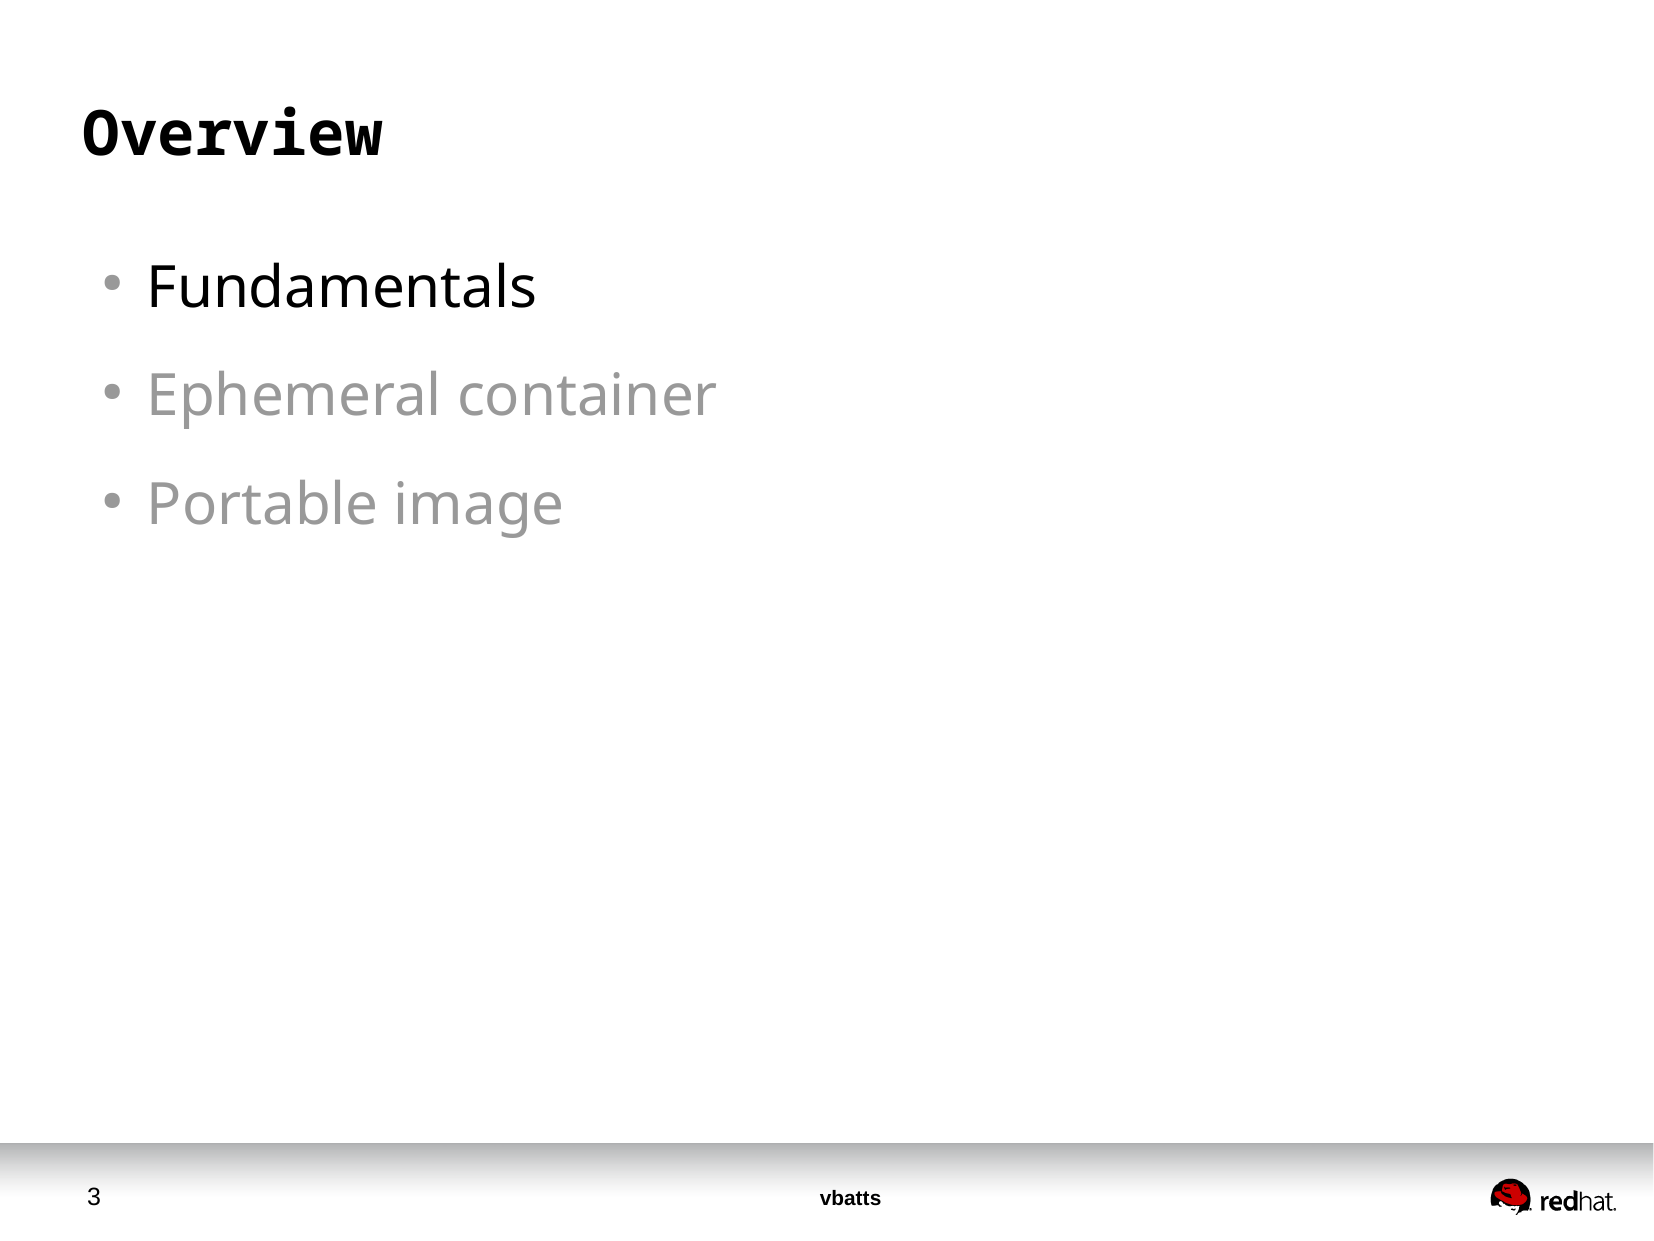

# Overview
Fundamentals
Ephemeral container
Portable image